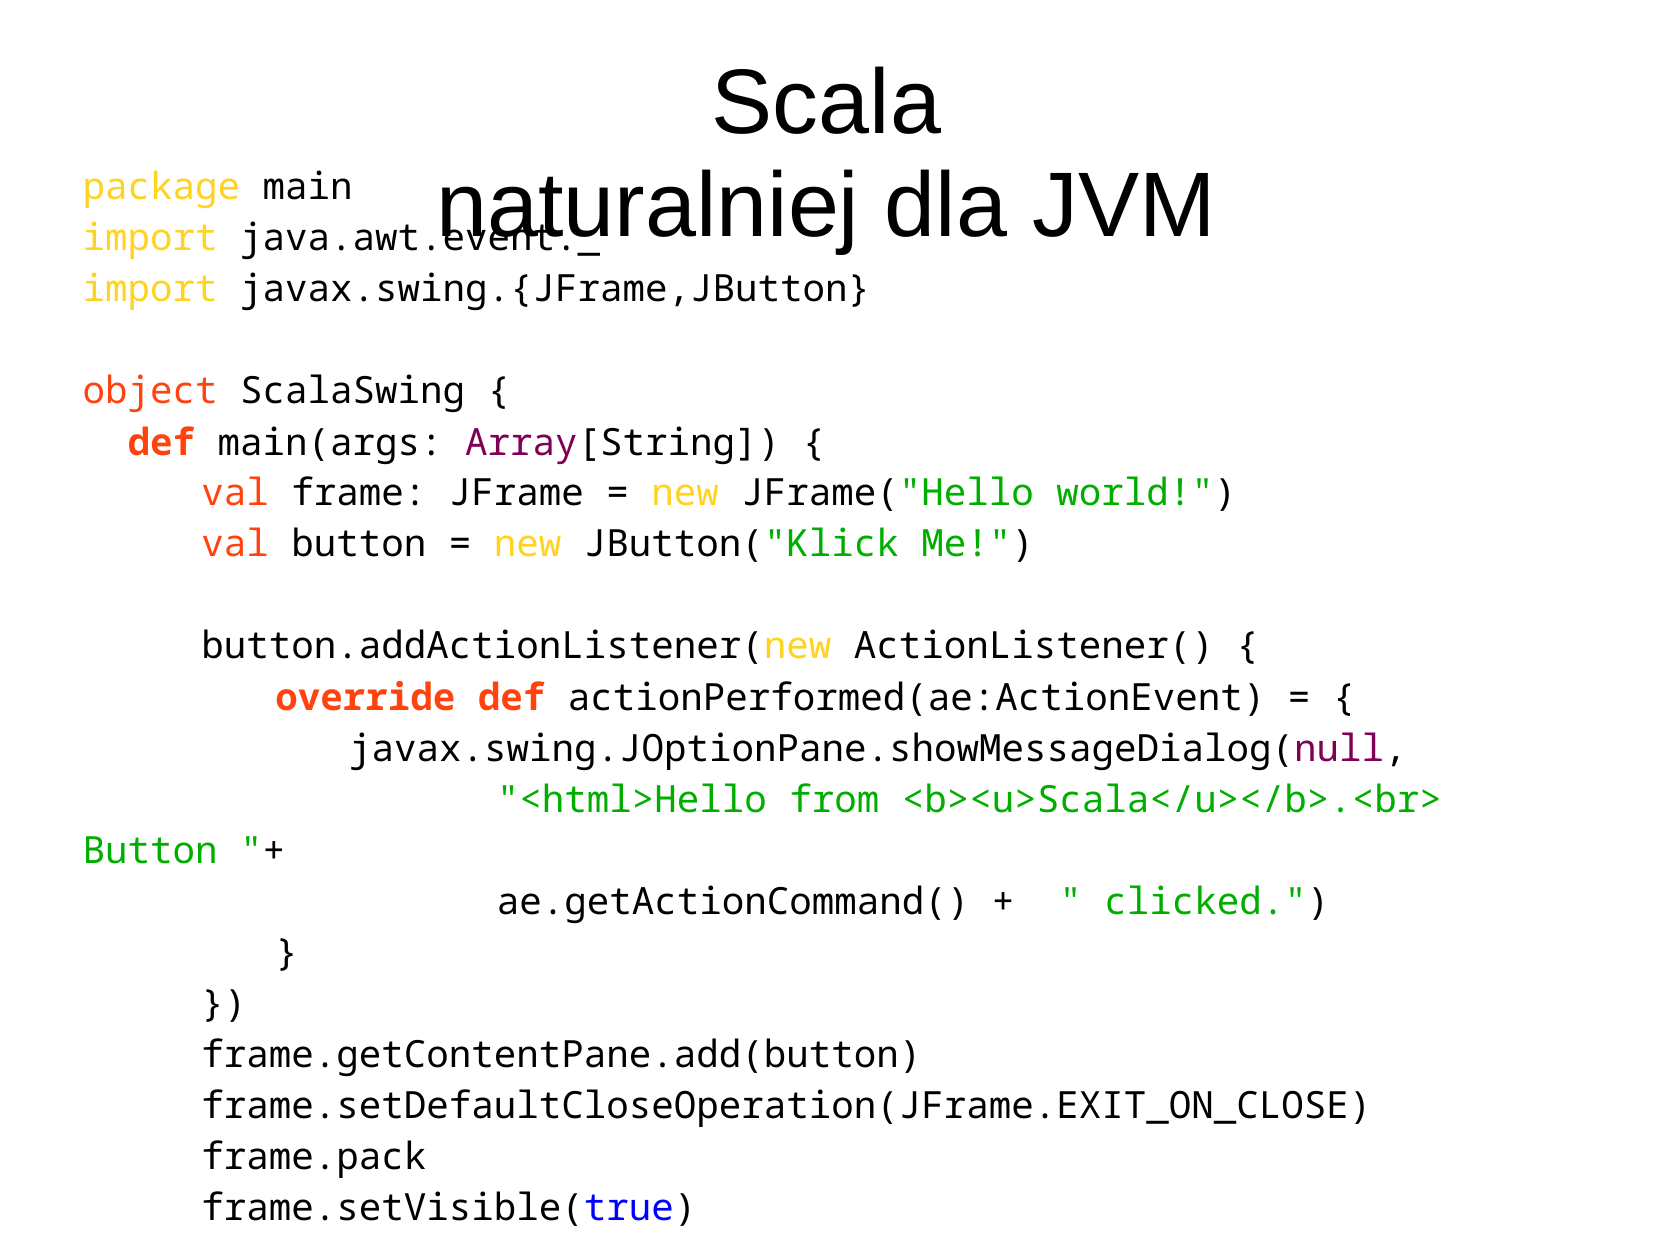

# Scala naturalniej dla JVM
package main
import java.awt.event._
import javax.swing.{JFrame,JButton}
object ScalaSwing {
 def main(args: Array[String]) {
	 val frame: JFrame = new JFrame("Hello world!")
	 val button = new JButton("Klick Me!")
	 button.addActionListener(new ActionListener() {
	 	 override def actionPerformed(ae:ActionEvent) = {
	 	 	 javax.swing.JOptionPane.showMessageDialog(null,
					 "<html>Hello from <b><u>Scala</u></b>.<br> Button "+
	 	 	 		 ae.getActionCommand() + " clicked.")
	 	 }
	 })
	 frame.getContentPane.add(button)
	 frame.setDefaultCloseOperation(JFrame.EXIT_ON_CLOSE)
	 frame.pack
	 frame.setVisible(true)
 }
}